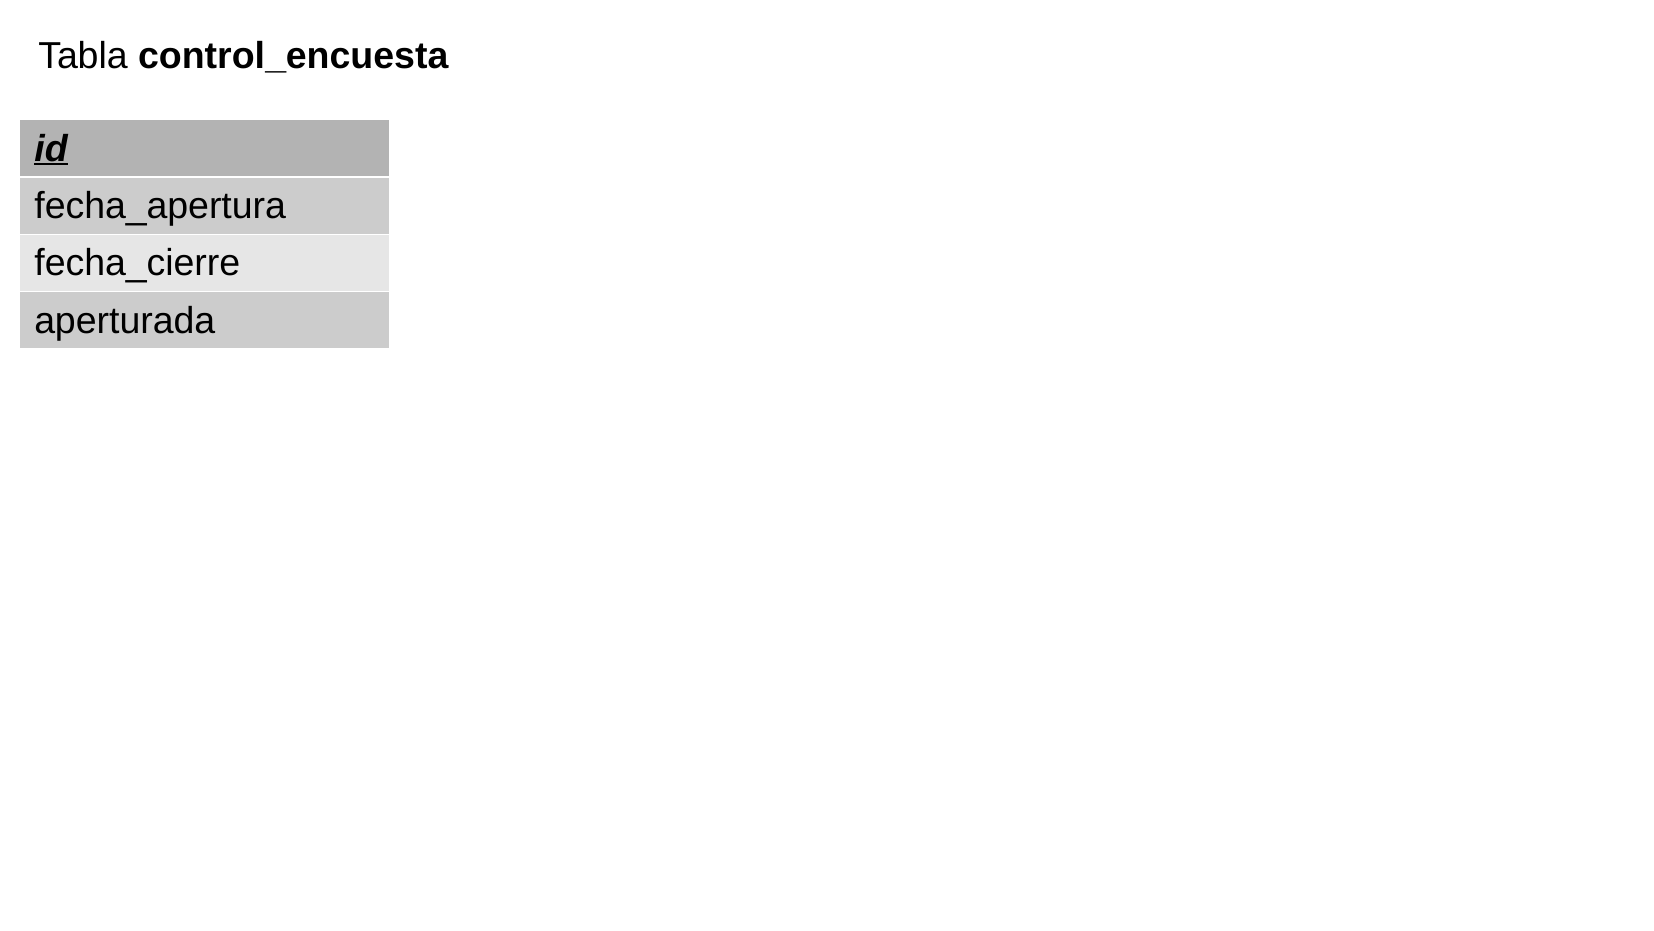

Tabla control_encuesta
| id |
| --- |
| fecha\_apertura |
| fecha\_cierre |
| aperturada |